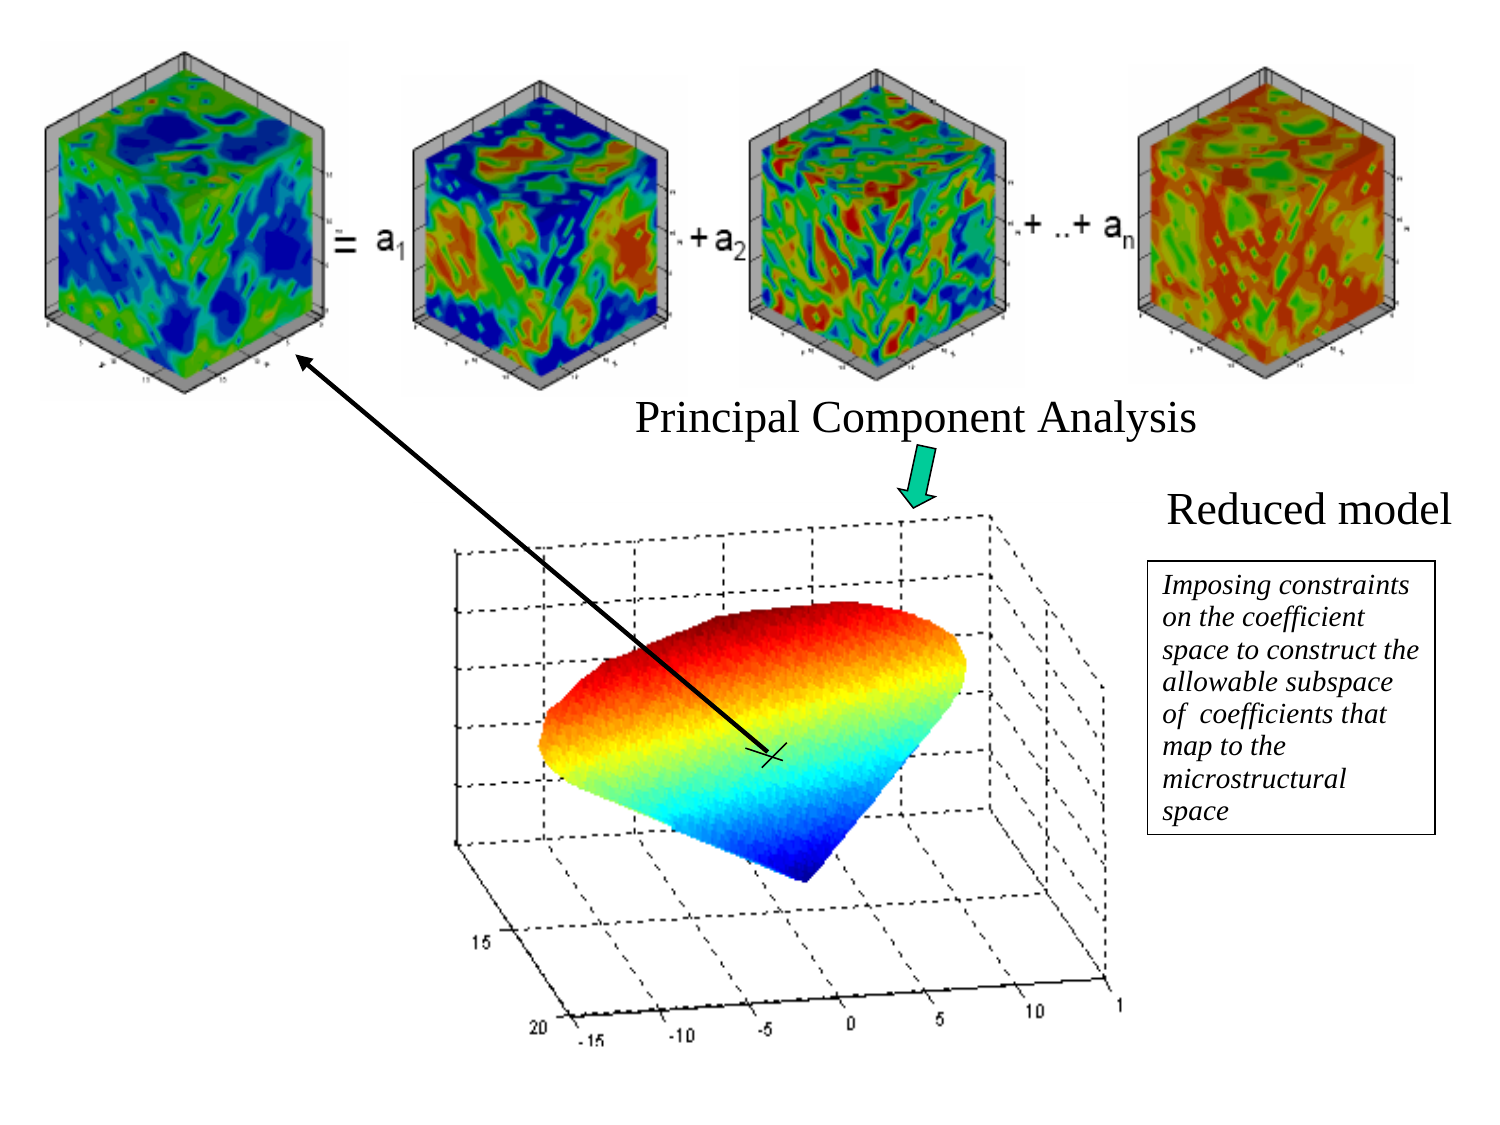

Principal Component Analysis
Reduced model
Imposing constraints on the coefficient space to construct the allowable subspace of coefficients that map to the microstructural space